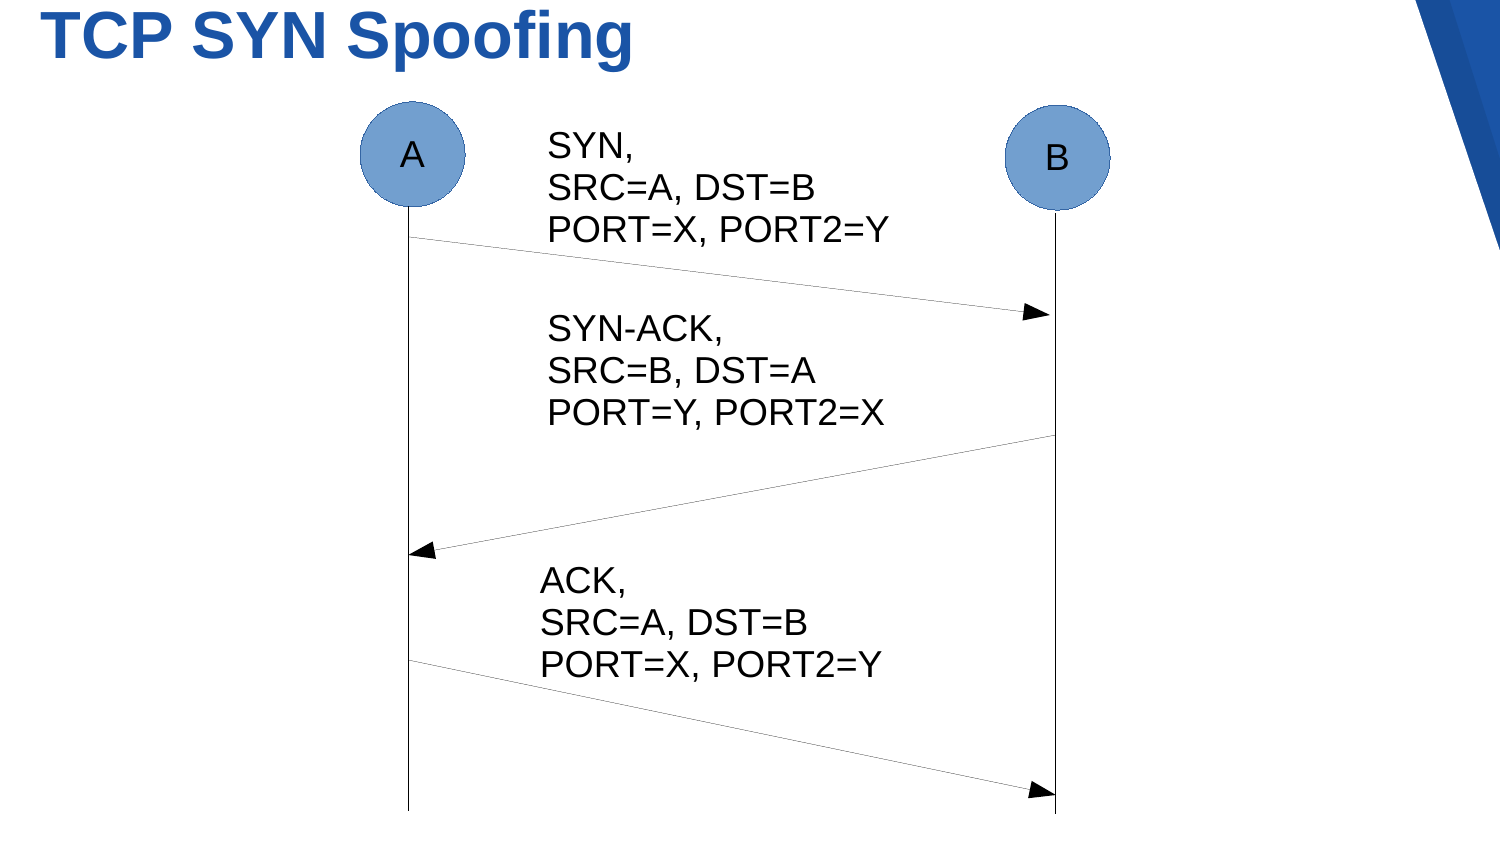

# TCP SYN Spoofing
A
B
SYN,
SRC=A, DST=B
PORT=X, PORT2=Y
SYN-ACK,
SRC=B, DST=A
PORT=Y, PORT2=X
ACK,
SRC=A, DST=B
PORT=X, PORT2=Y